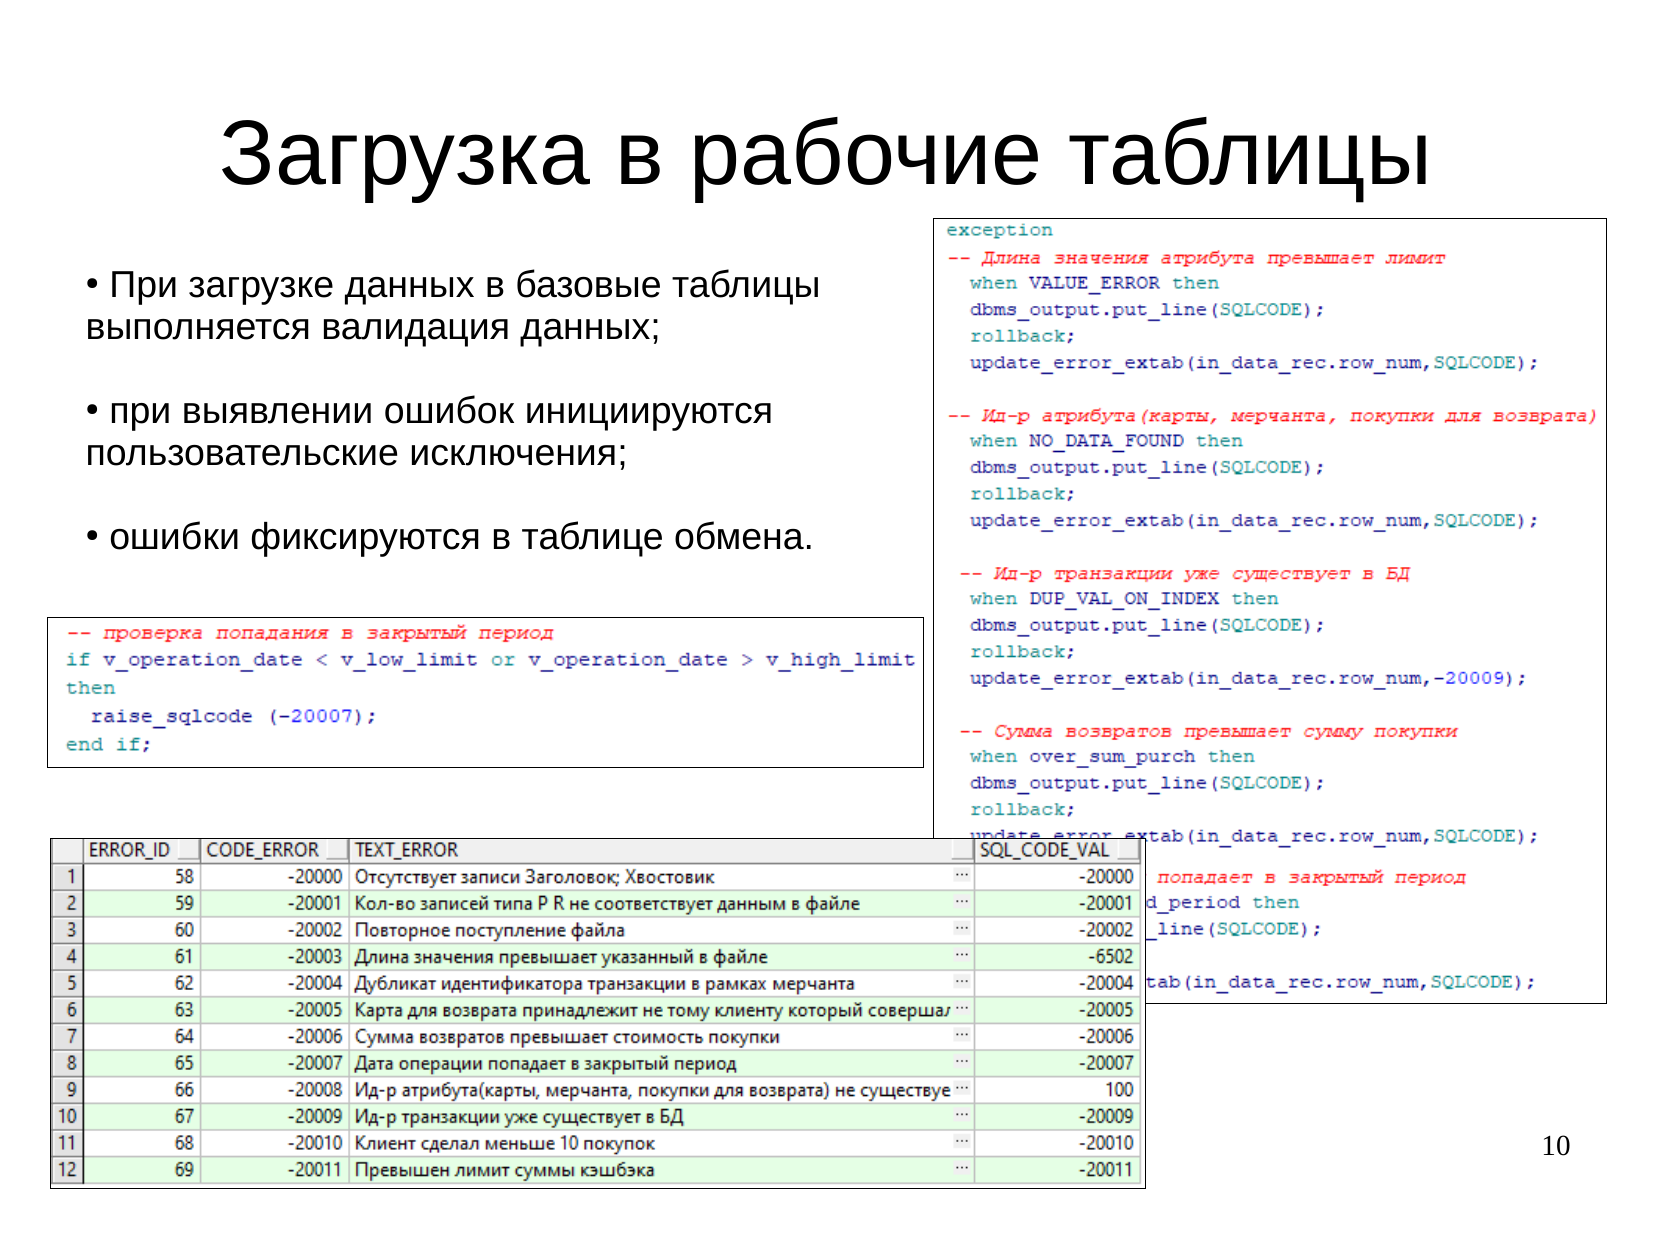

# Загрузка в рабочие таблицы
 При загрузке данных в базовые таблицы
выполняется валидация данных;
 при выявлении ошибок инициируются
пользовательские исключения;
 ошибки фиксируются в таблице обмена.
10